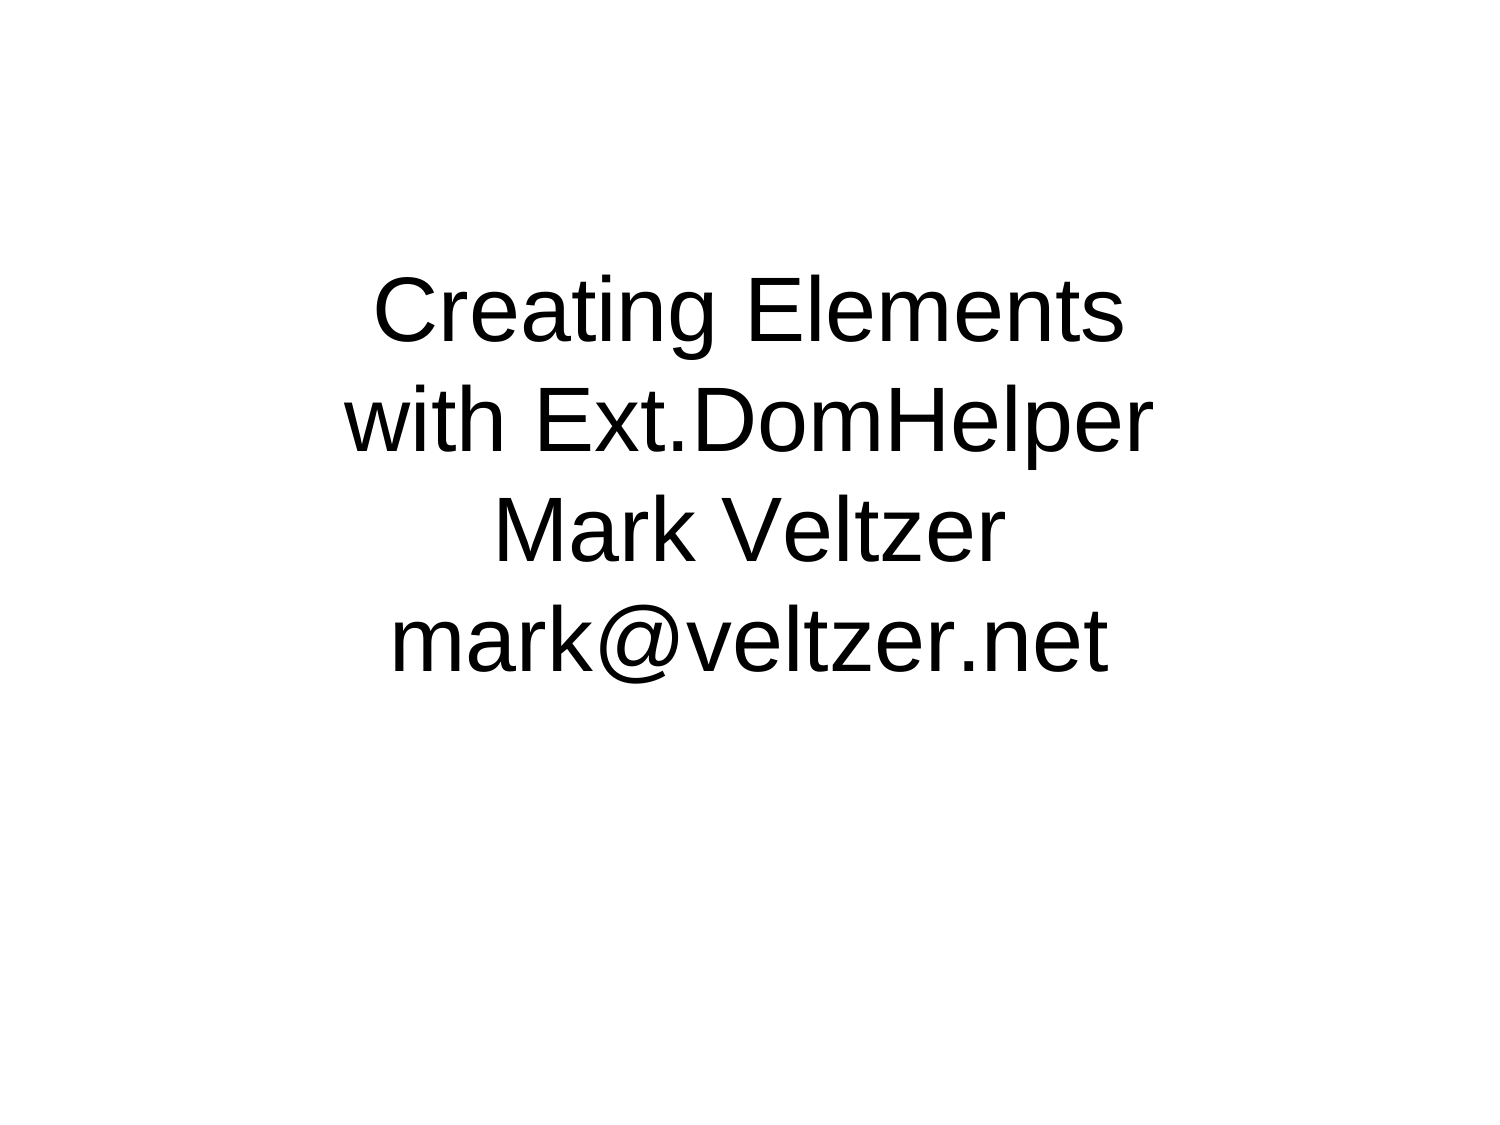

# Creating Elements with Ext.DomHelper Mark Veltzer mark@veltzer.net